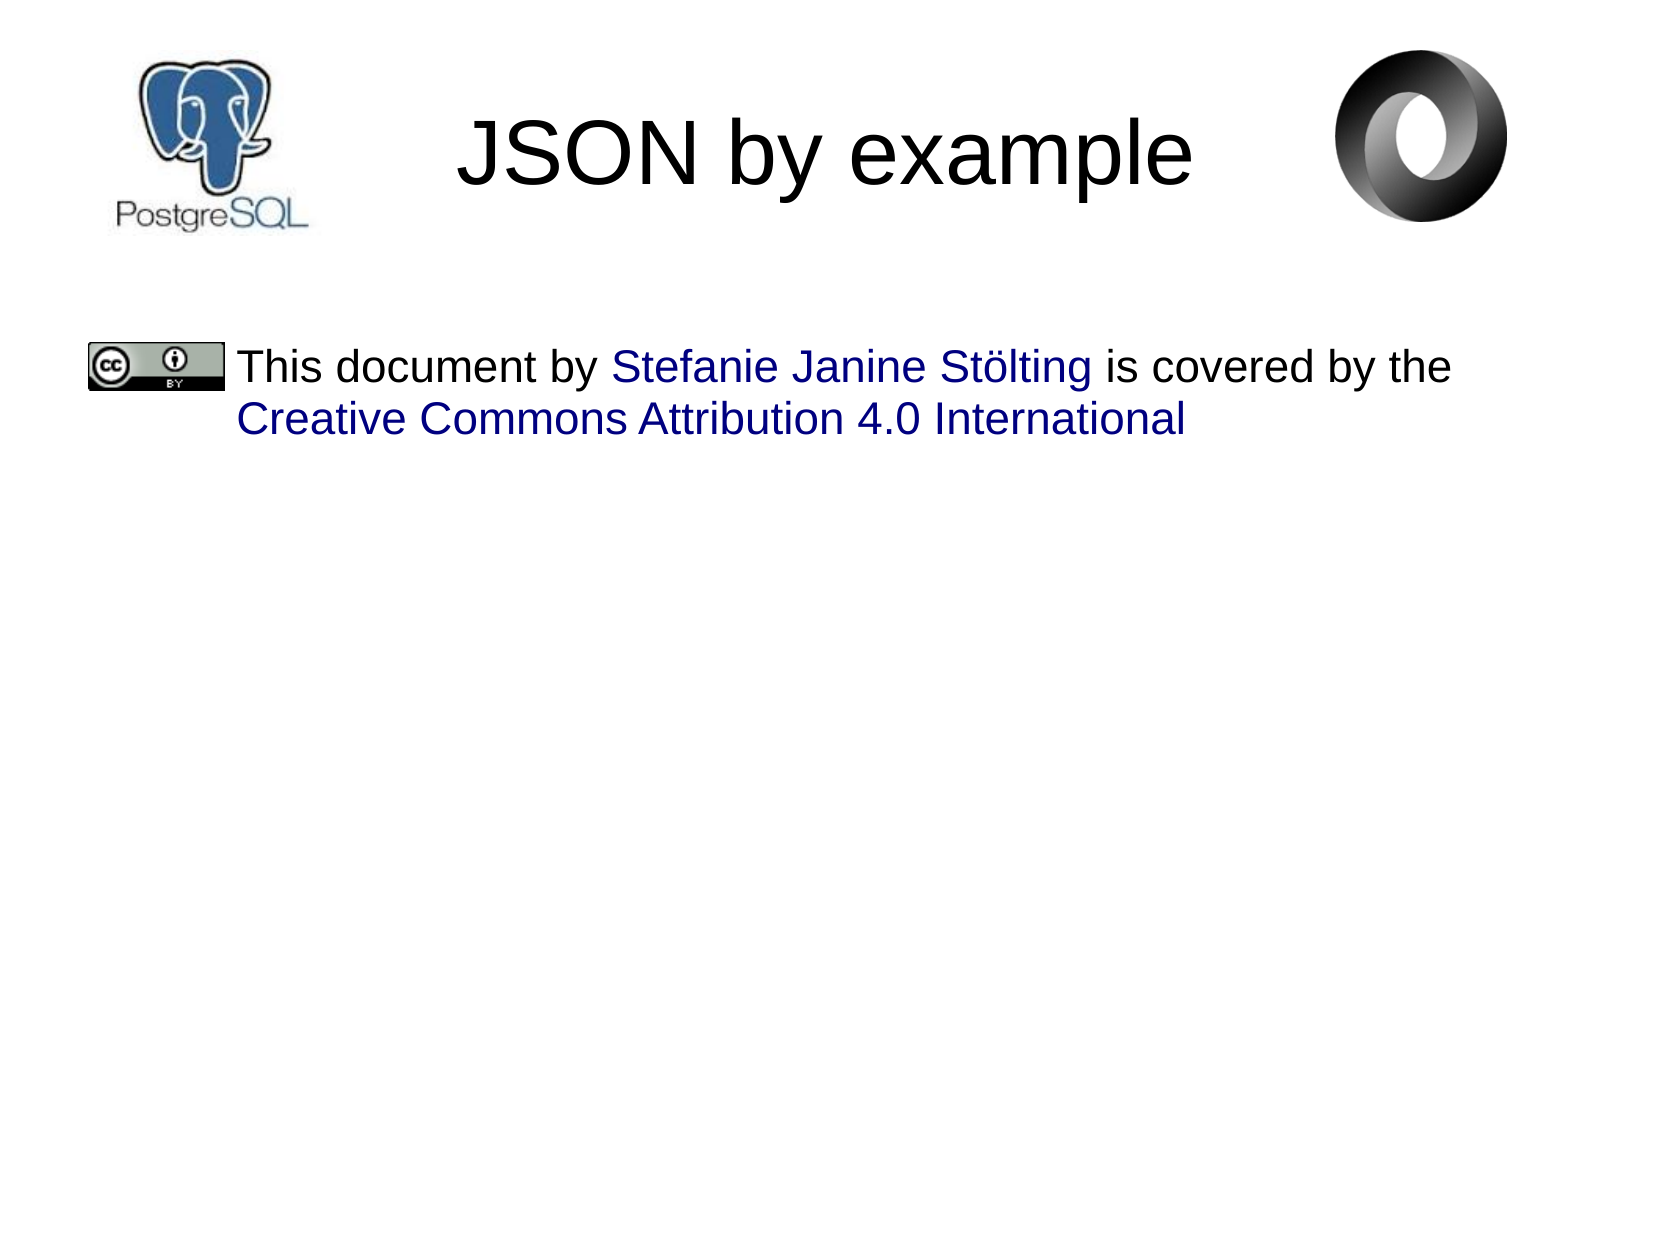

# JSON by example
This document by Stefanie Janine Stölting is covered by theCreative Commons Attribution 4.0 International